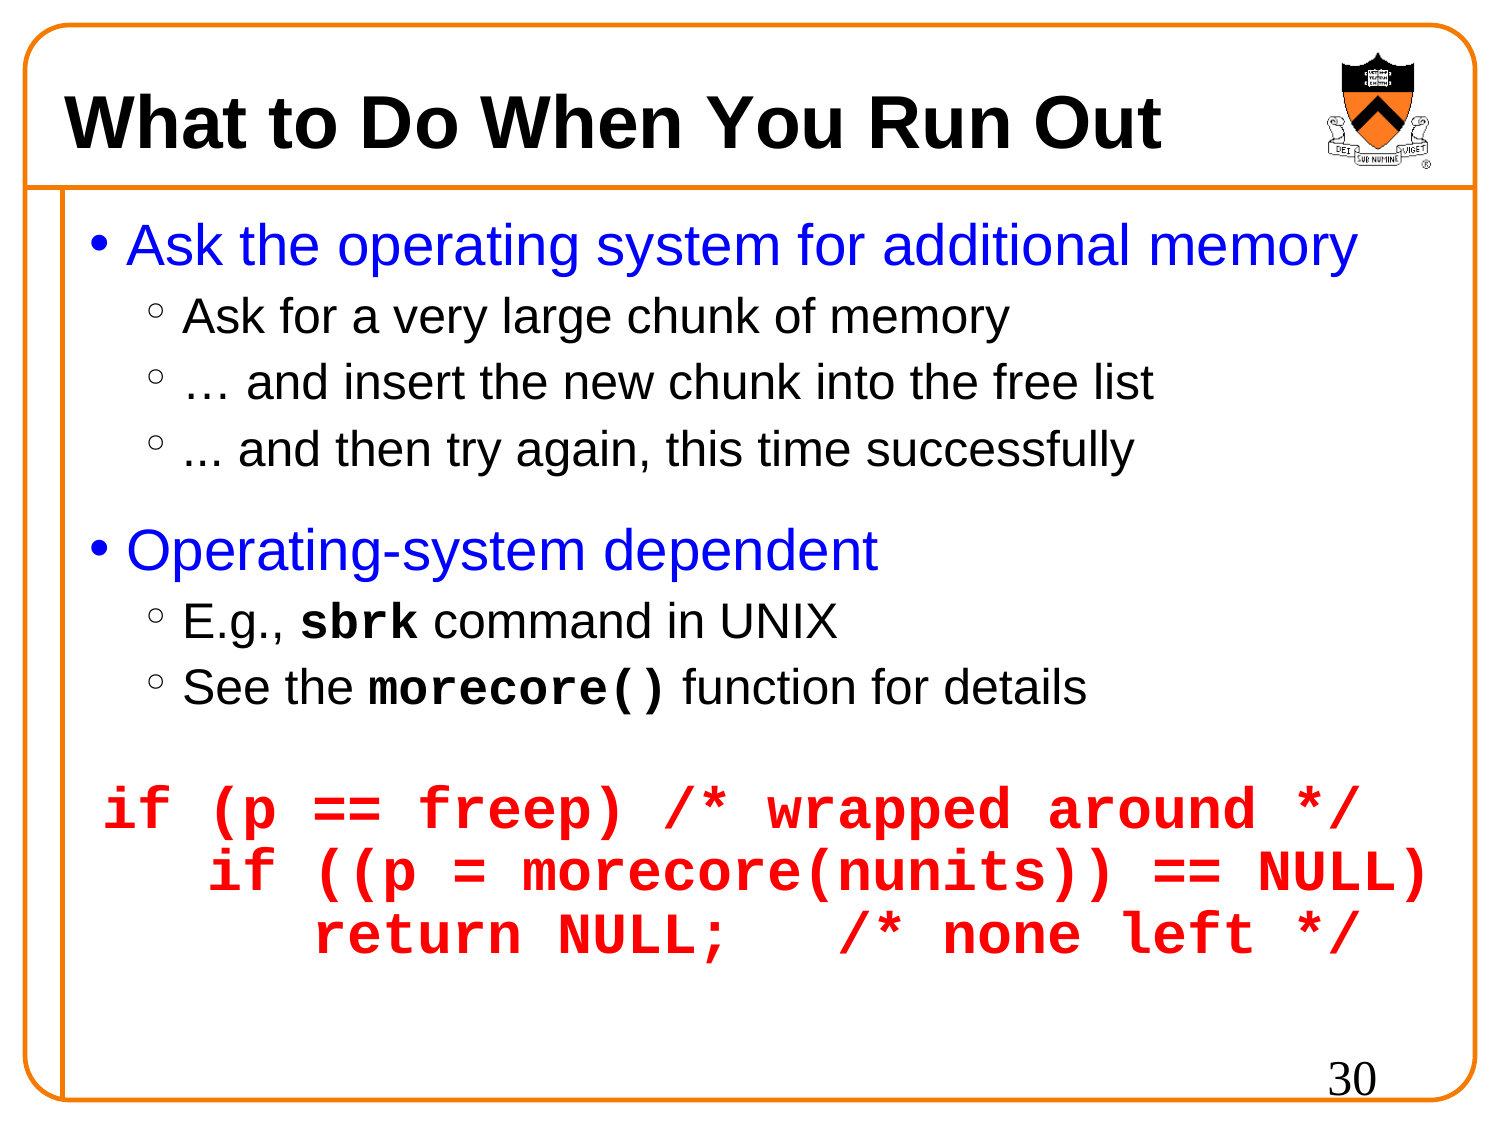

# What to Do When You Run Out
Ask the operating system for additional memory
Ask for a very large chunk of memory
… and insert the new chunk into the free list
... and then try again, this time successfully
Operating-system dependent
E.g., sbrk command in UNIX
See the morecore() function for details
if (p == freep) /* wrapped around */
 if ((p = morecore(nunits)) == NULL)
 return NULL; /* none left */
30